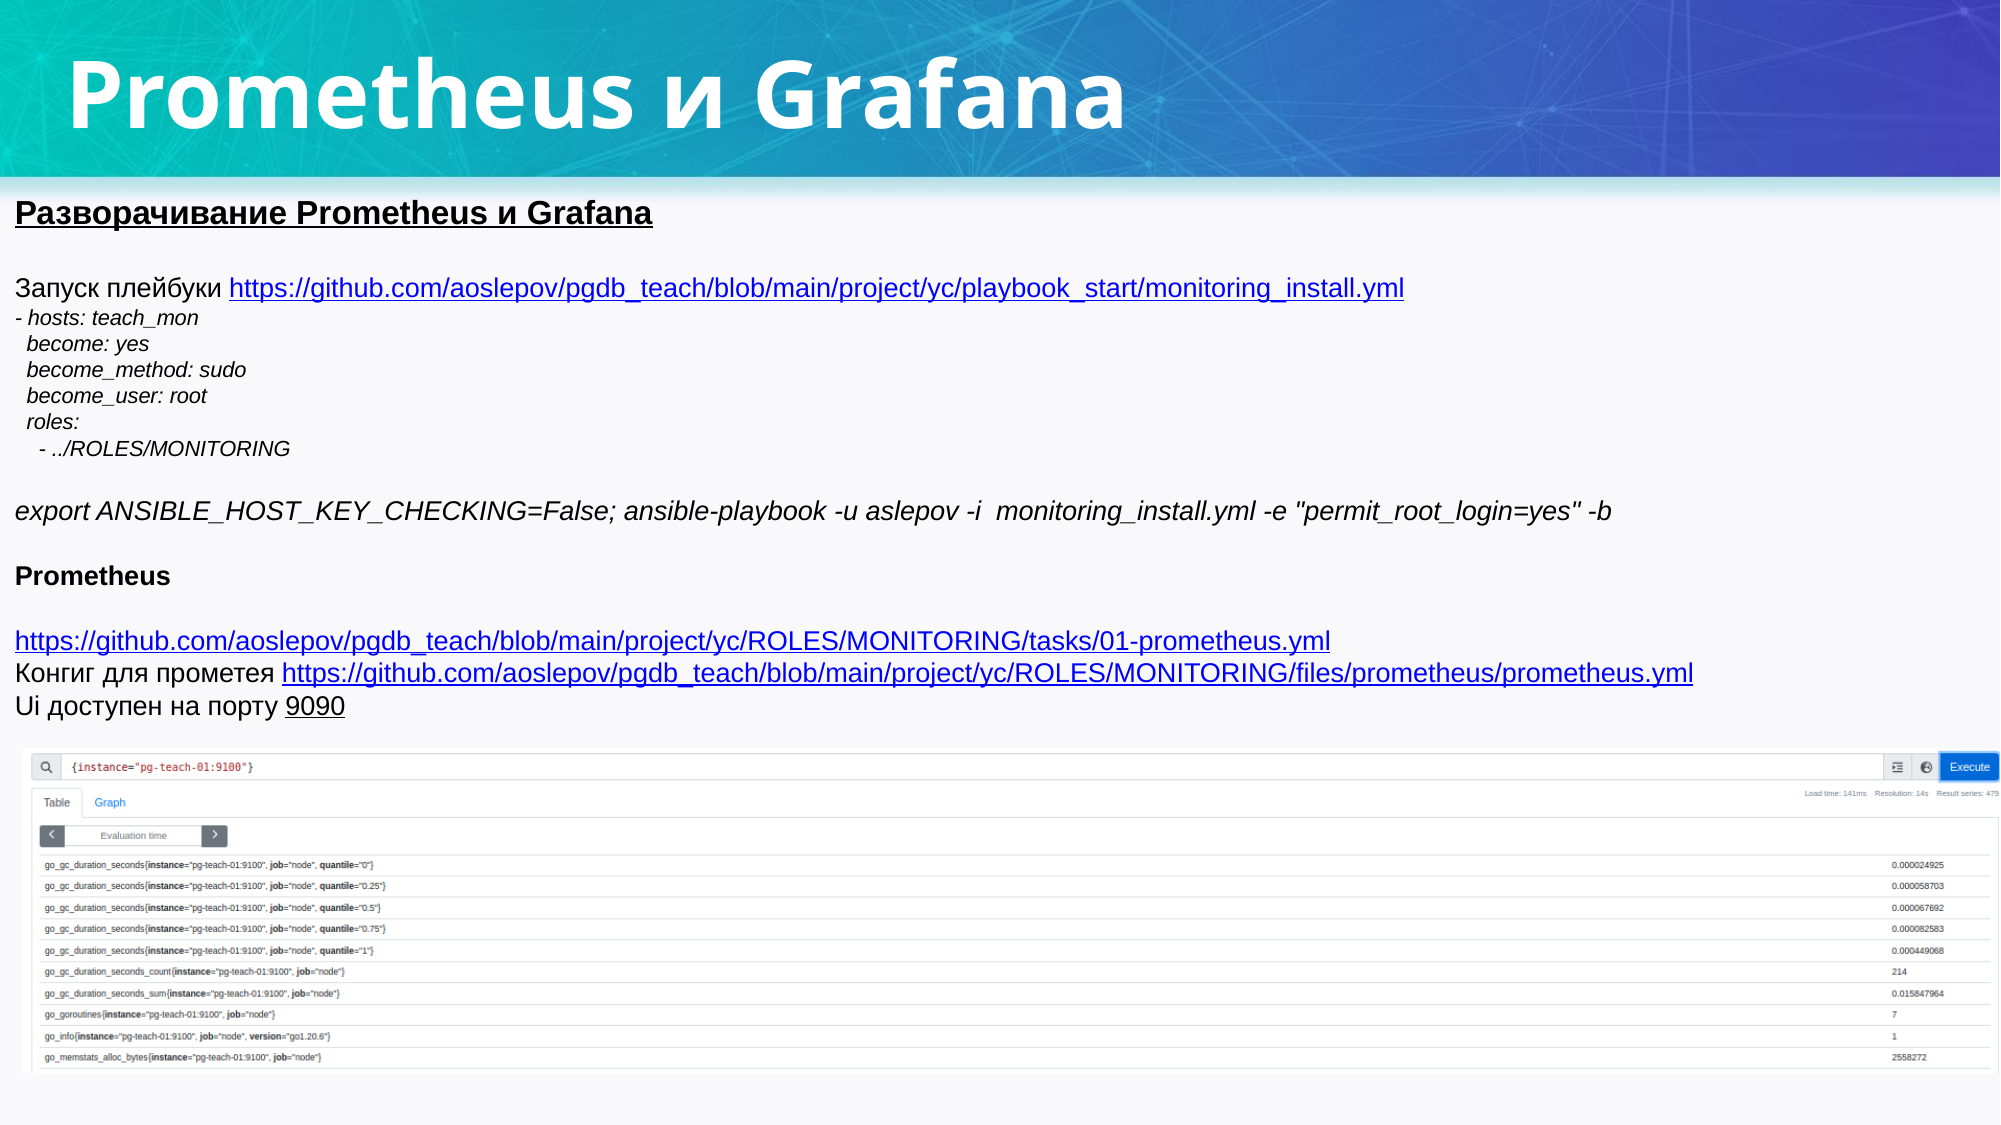

Prometheus и Grafana
Разворачивание Prometheus и Grafana
Запуск плейбуки https://github.com/aoslepov/pgdb_teach/blob/main/project/yc/playbook_start/monitoring_install.yml
- hosts: teach_mon
 become: yes
 become_method: sudo
 become_user: root
 roles:
 - ../ROLES/MONITORING
export ANSIBLE_HOST_KEY_CHECKING=False; ansible-playbook -u aslepov -i monitoring_install.yml -e "permit_root_login=yes" -b
Prometheus
https://github.com/aoslepov/pgdb_teach/blob/main/project/yc/ROLES/MONITORING/tasks/01-prometheus.yml
Конгиг для прометея https://github.com/aoslepov/pgdb_teach/blob/main/project/yc/ROLES/MONITORING/files/prometheus/prometheus.yml
Ui доступен на порту 9090